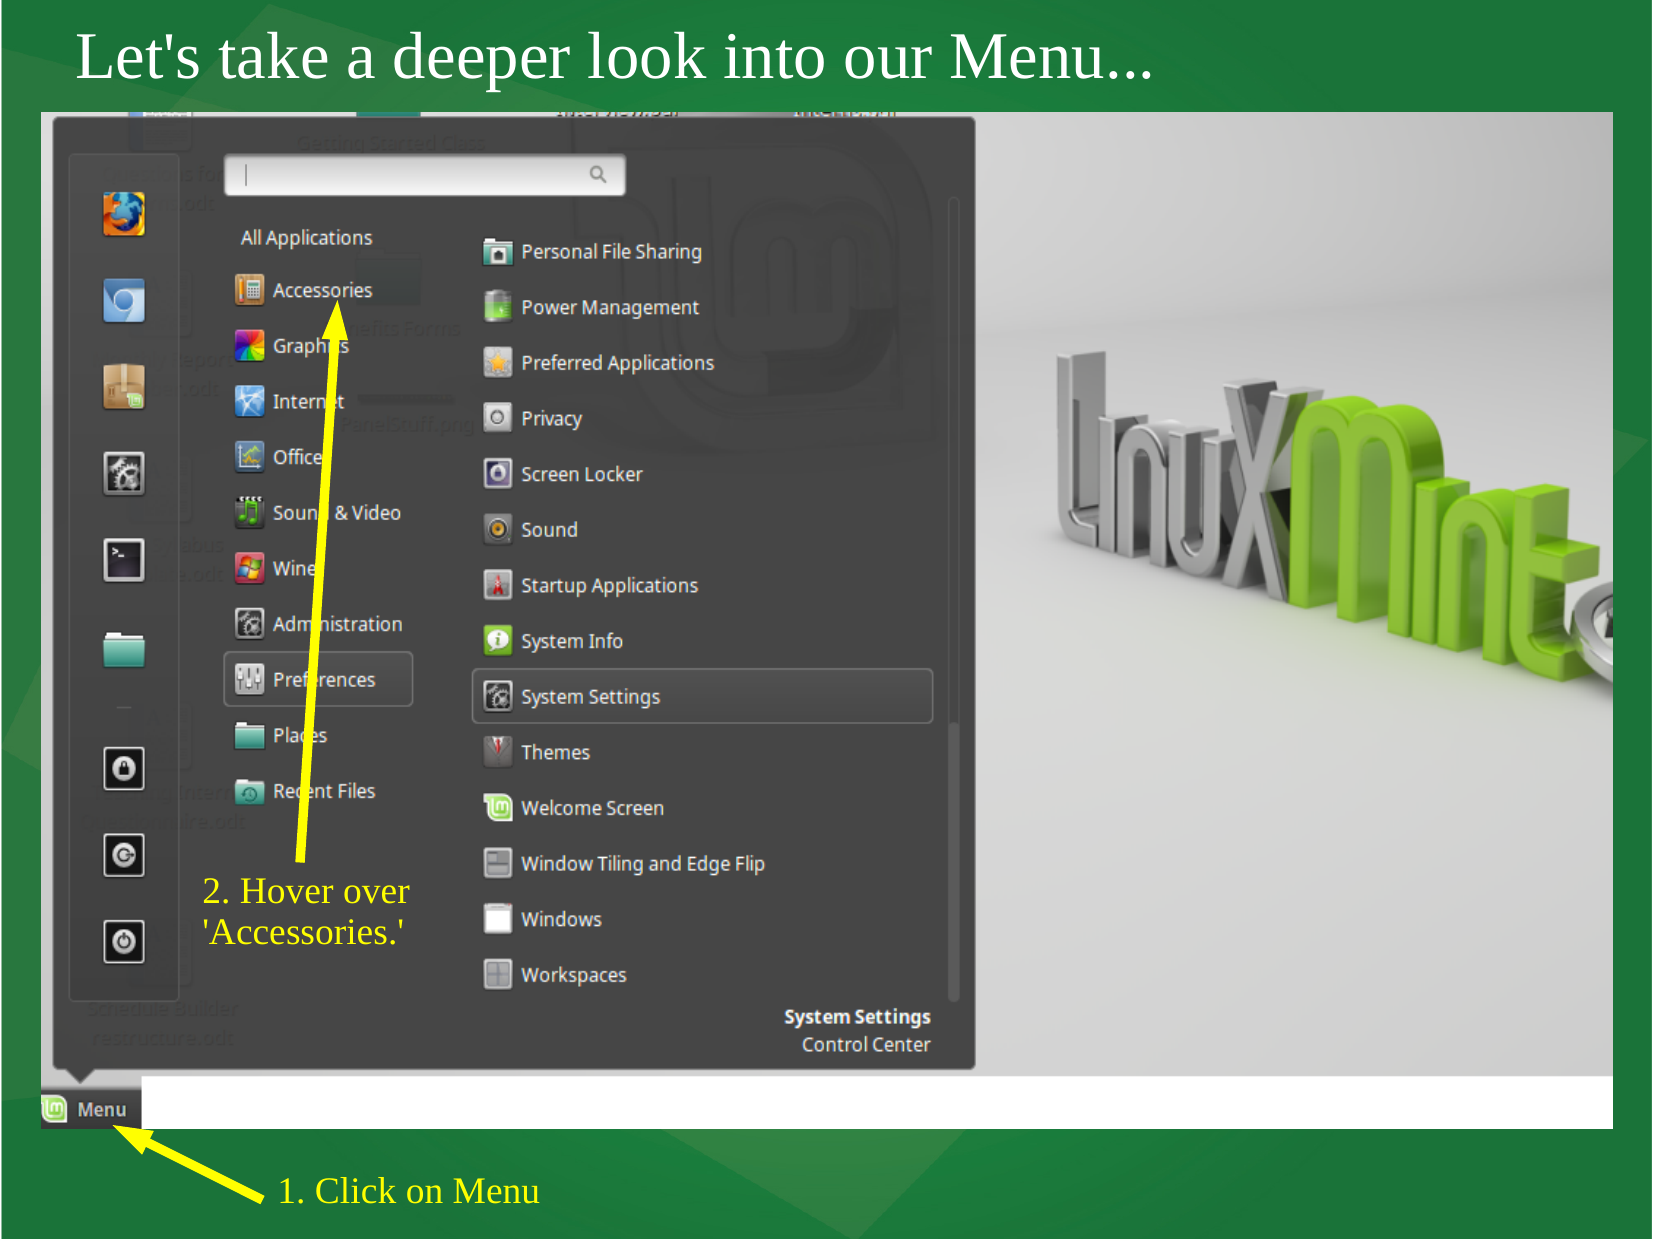

# Let's take a deeper look into our Menu...
2. Hover over 'Accessories.'
1. Click on Menu